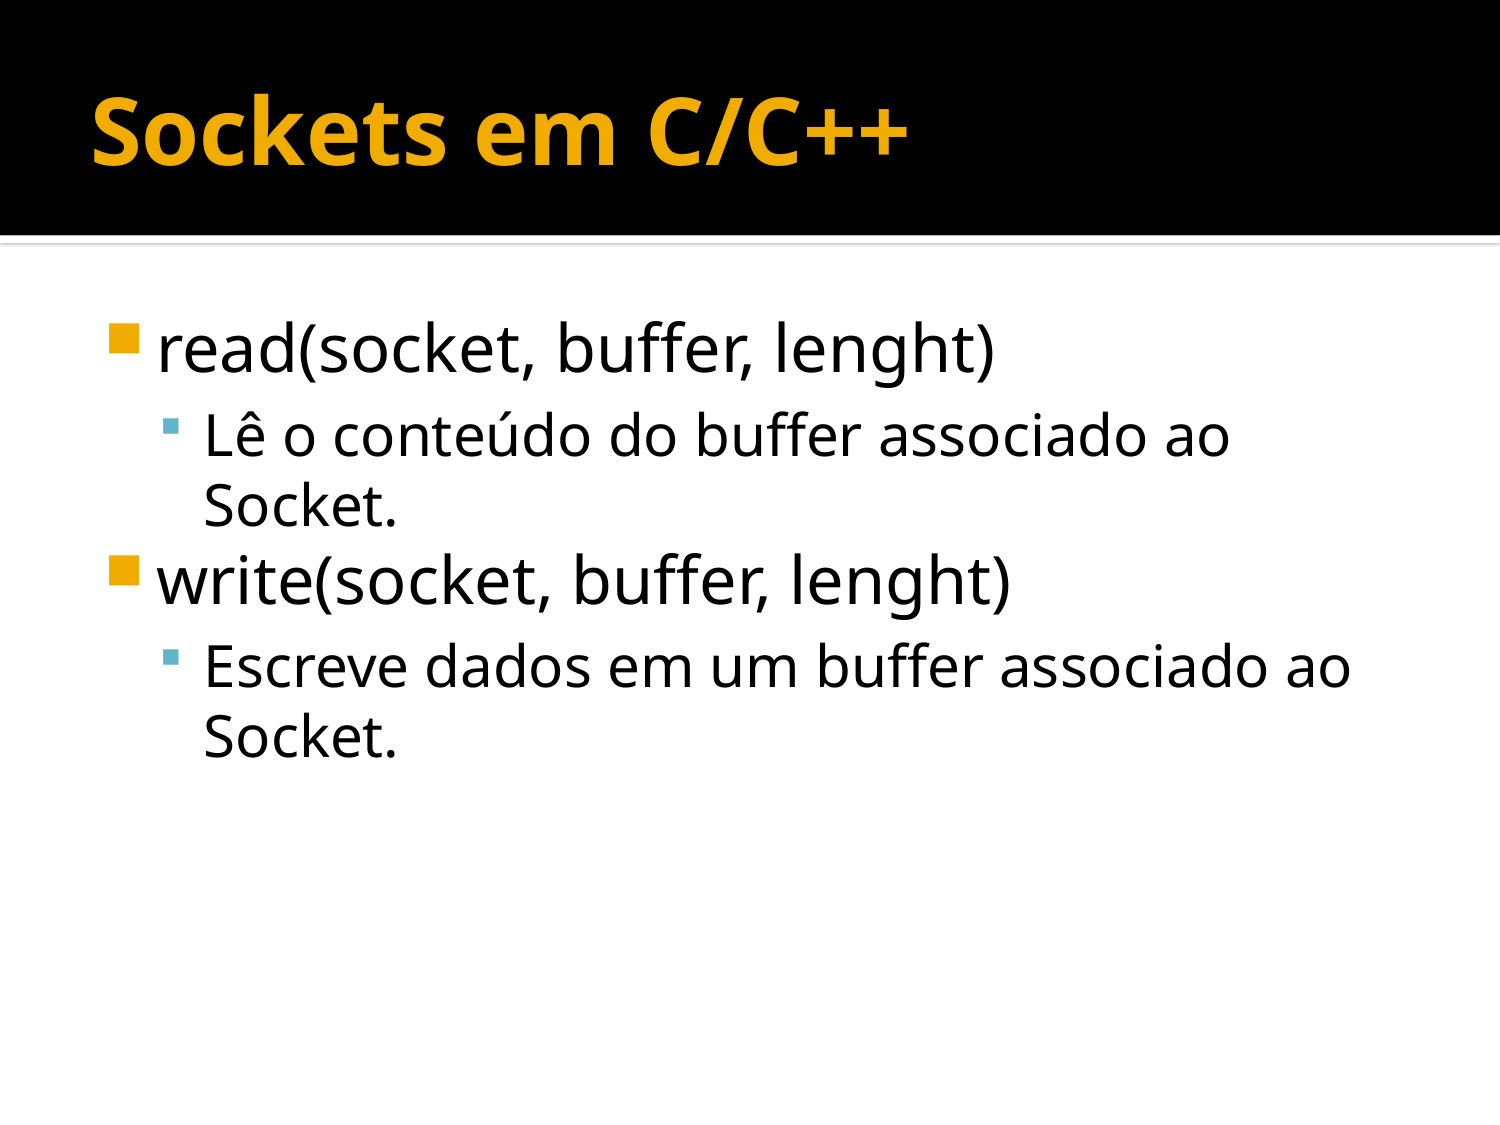

# Sockets em C/C++
read(socket, buffer, lenght)
Lê o conteúdo do buffer associado ao Socket.
write(socket, buffer, lenght)
Escreve dados em um buffer associado ao Socket.